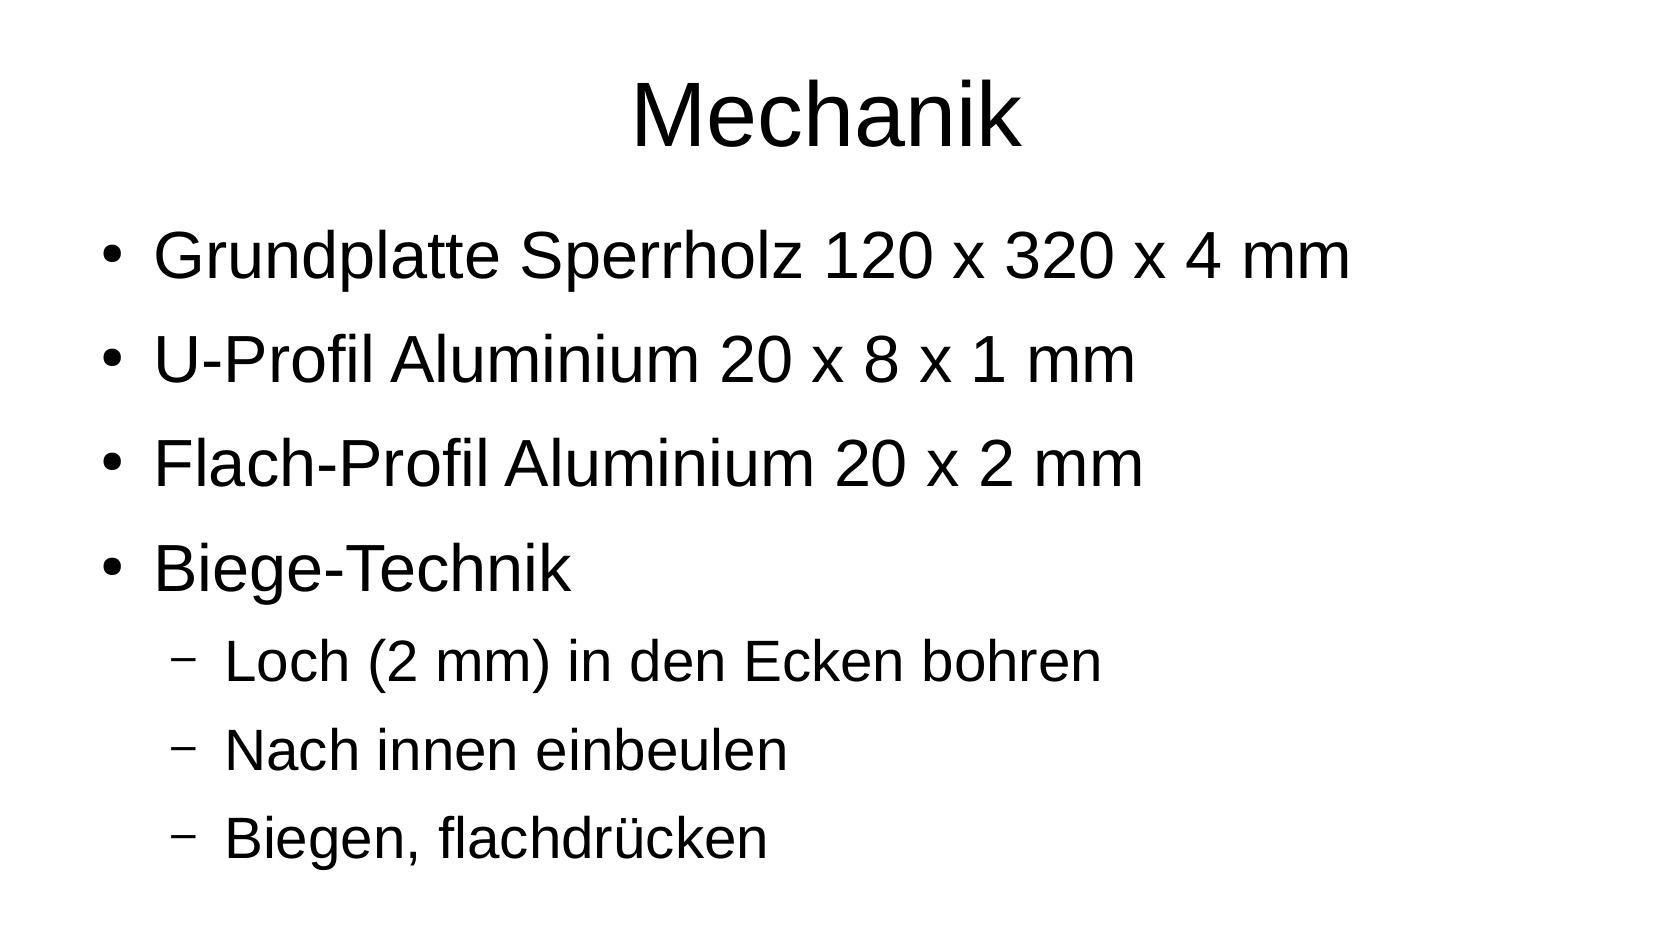

# Mechanik
Grundplatte Sperrholz 120 x 320 x 4 mm
U-Profil Aluminium 20 x 8 x 1 mm
Flach-Profil Aluminium 20 x 2 mm
Biege-Technik
Loch (2 mm) in den Ecken bohren
Nach innen einbeulen
Biegen, flachdrücken